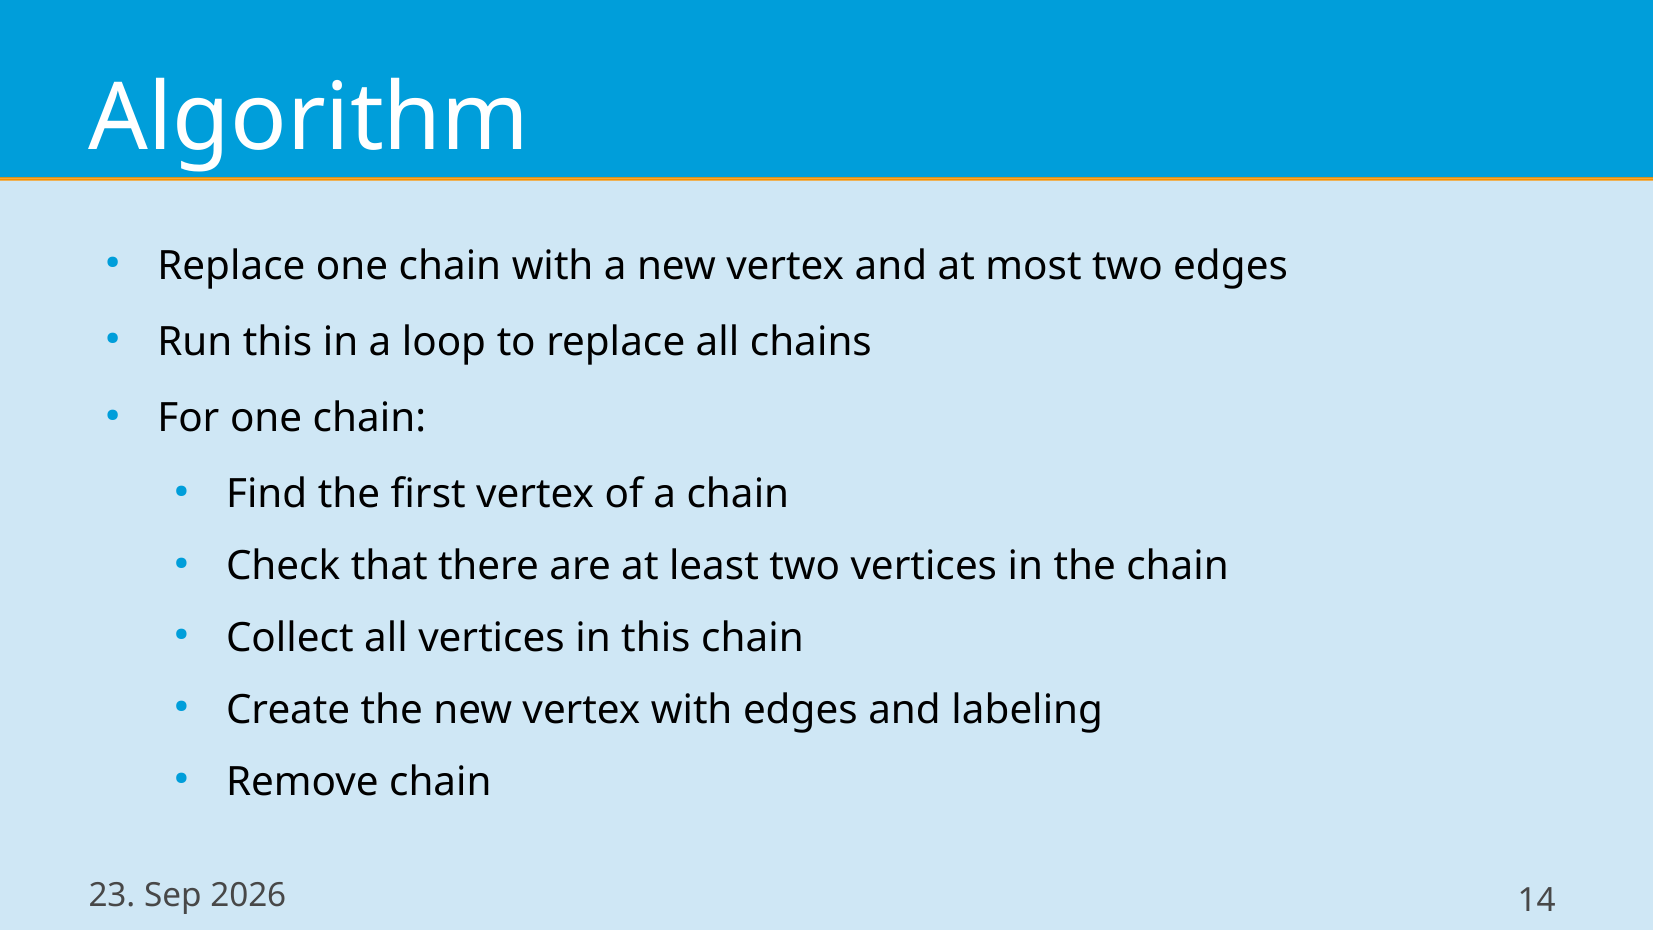

# Algorithm
Replace one chain with a new vertex and at most two edges
Run this in a loop to replace all chains
For one chain:
Find the first vertex of a chain
Check that there are at least two vertices in the chain
Collect all vertices in this chain
Create the new vertex with edges and labeling
Remove chain
14